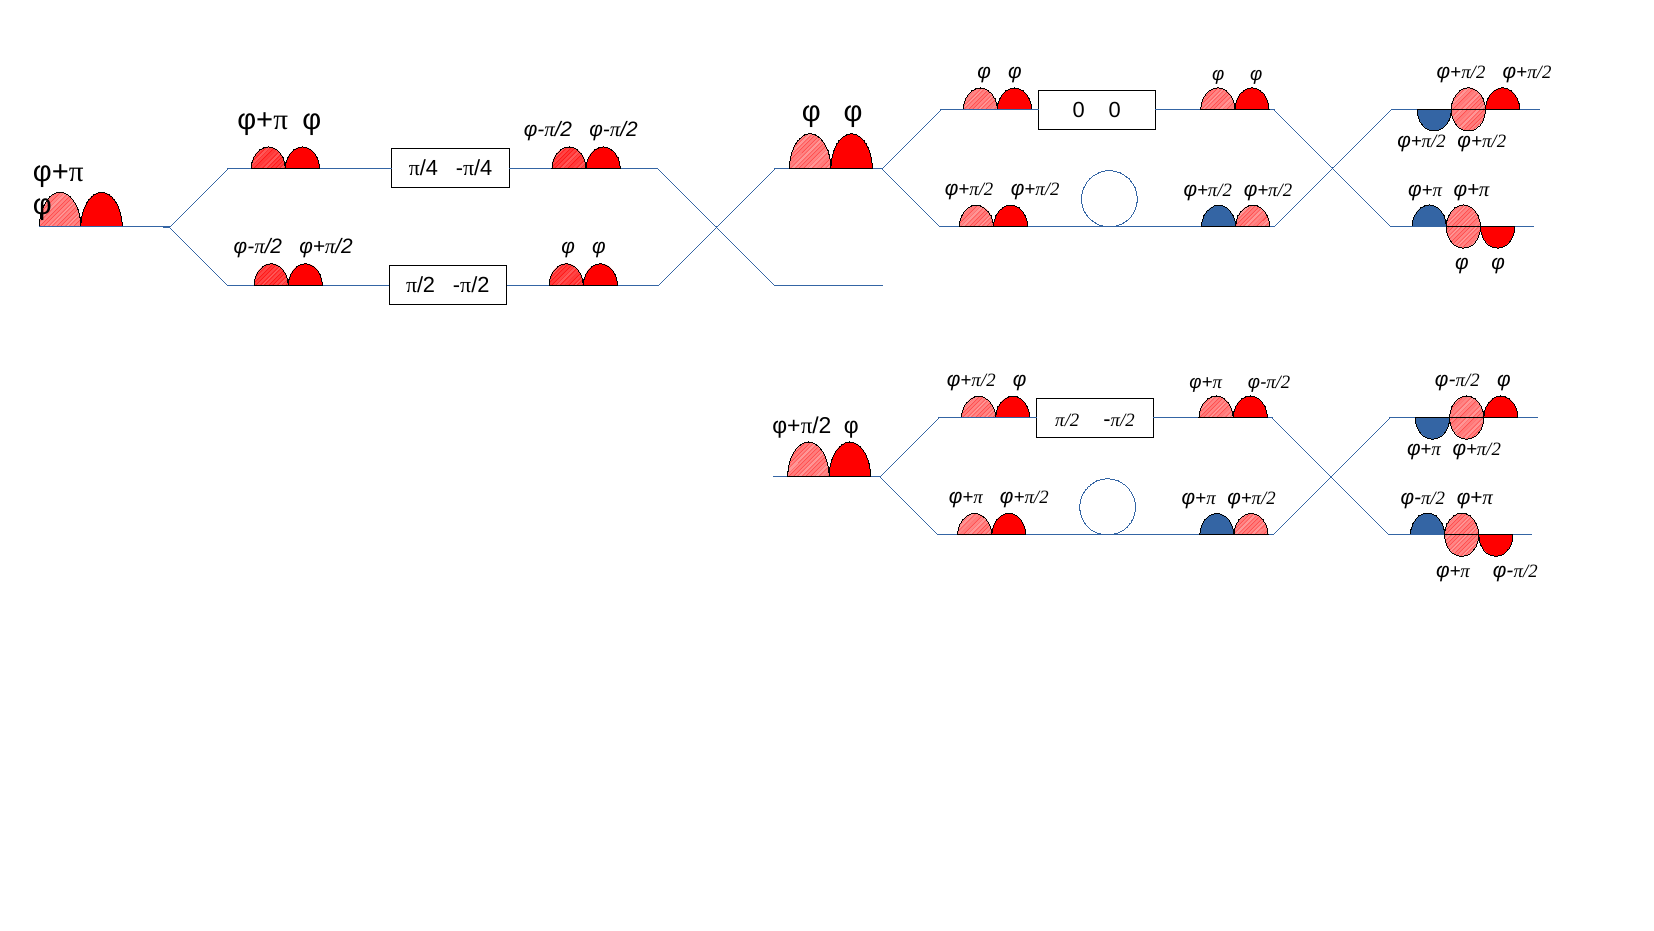

φ+π/2 φ+π/2
 φ φ
 φ φ
 φ φ
0 0
φ+π φ
φ-π/2 φ-π/2
 φ+π/2 φ+π/2
φ+π φ
π/4 -π/4
 φ+π/2 φ+π/2
 φ+π φ+π
 φ+π/2 φ+π/2
φ-π/2 φ+π/2
 φ φ
 φ φ
π/4 -π/4
π/2 -π/2
 φ-π/2 φ
 φ+π/2 φ
 φ+π φ-π/2
π/2 -π/2
φ+π/2 φ
 φ+π φ+π/2
 φ+π φ+π/2
 φ-π/2 φ+π
 φ+π φ+π/2
 φ+π φ-π/2